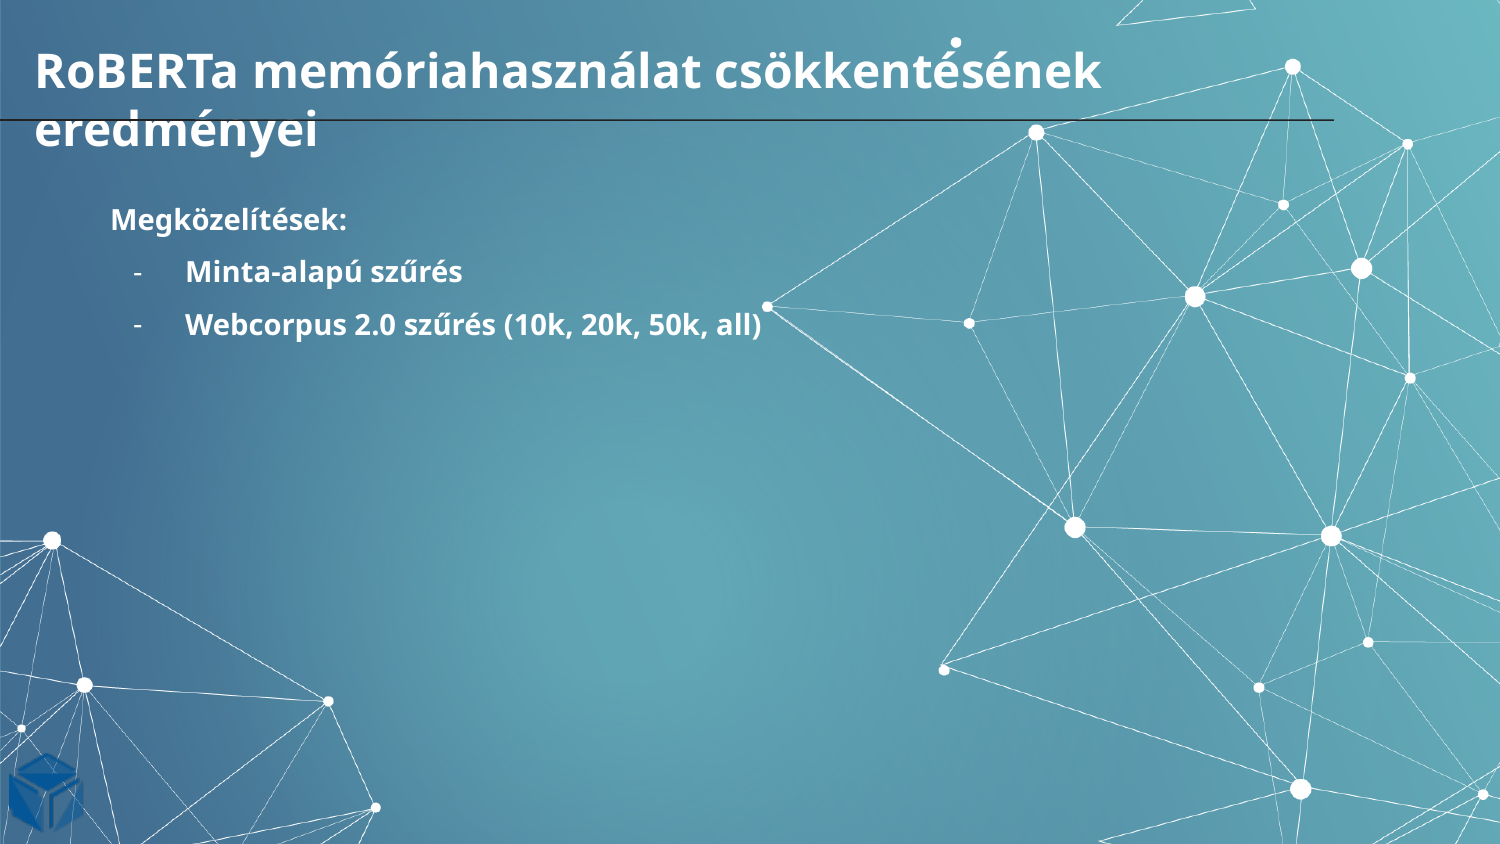

# RoBERTa memóriahasználat csökkentésének eredményei
Megközelítések:
Minta-alapú szűrés
Webcorpus 2.0 szűrés (10k, 20k, 50k, all)